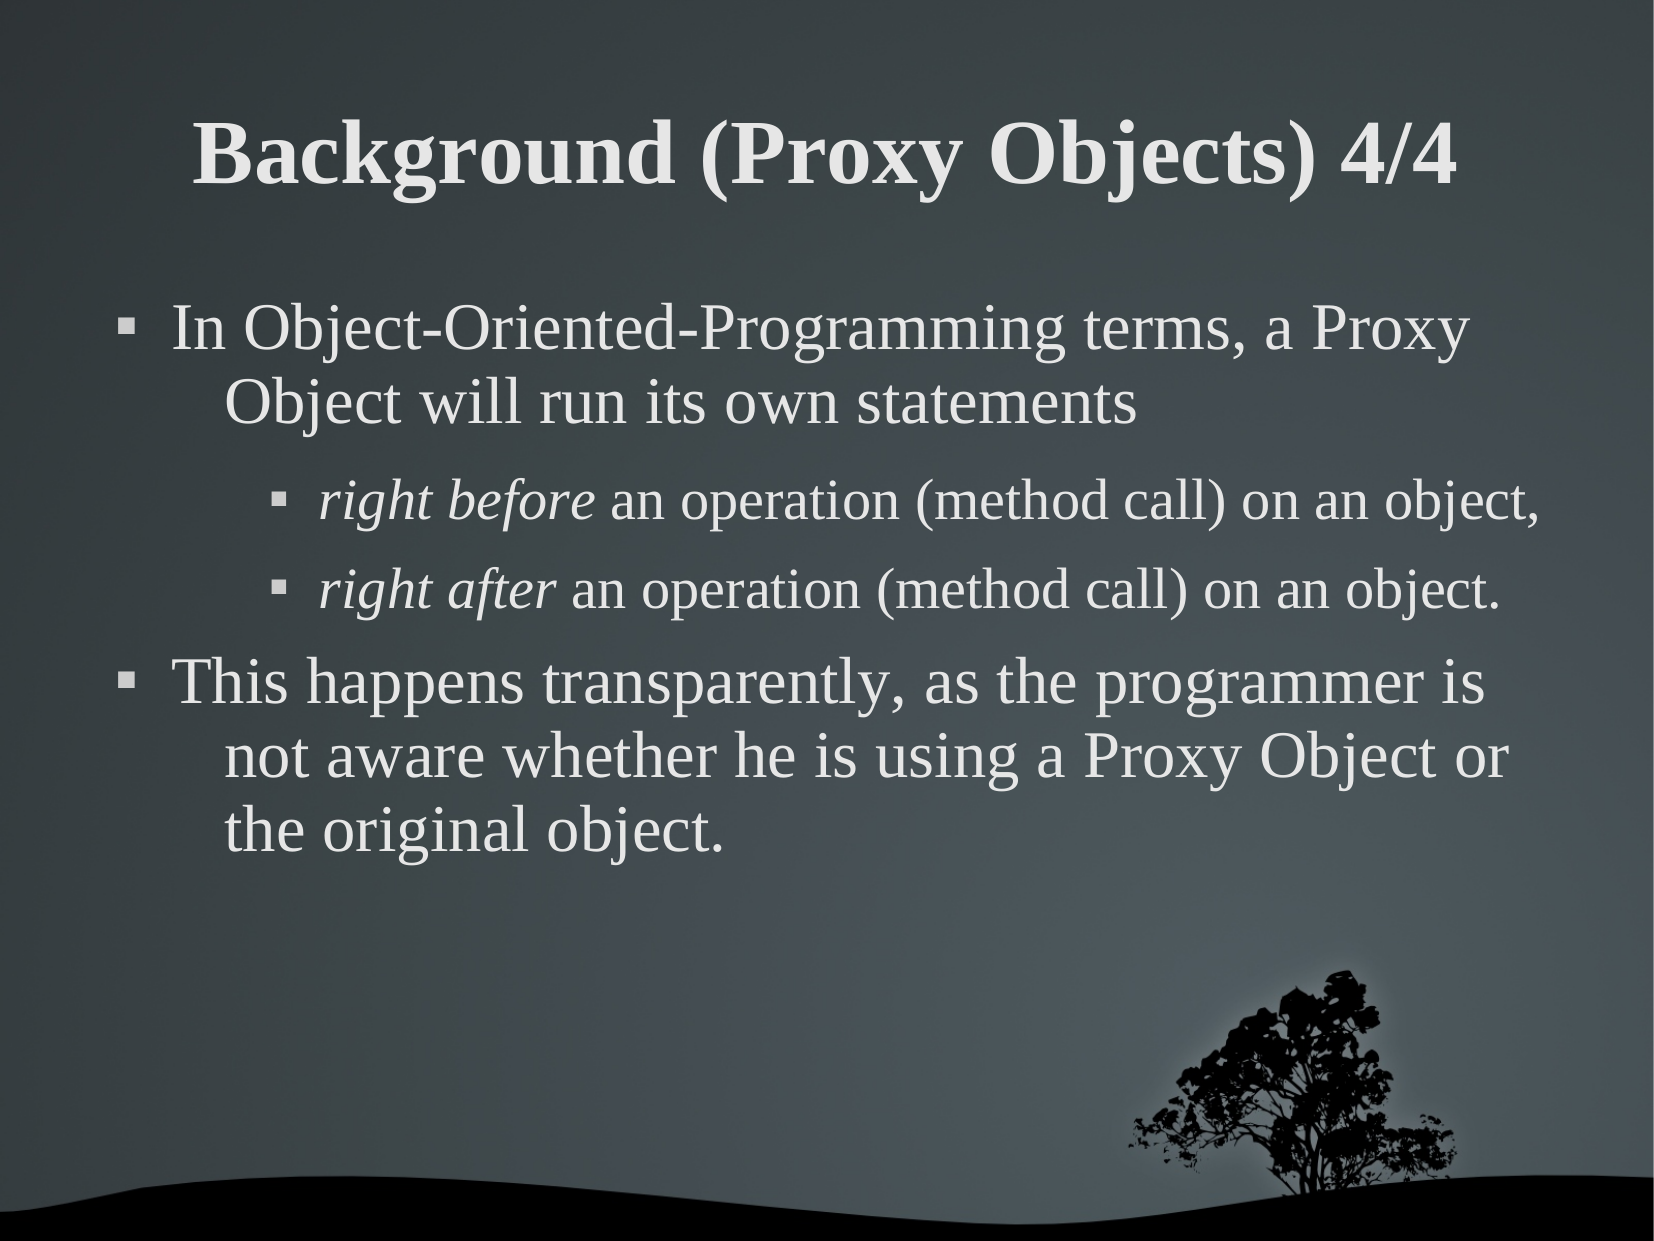

# Background (Proxy Objects) 4/4
In Object-Oriented-Programming terms, a Proxy Object will run its own statements
right before an operation (method call) on an object,
right after an operation (method call) on an object.
This happens transparently, as the programmer is not aware whether he is using a Proxy Object or the original object.